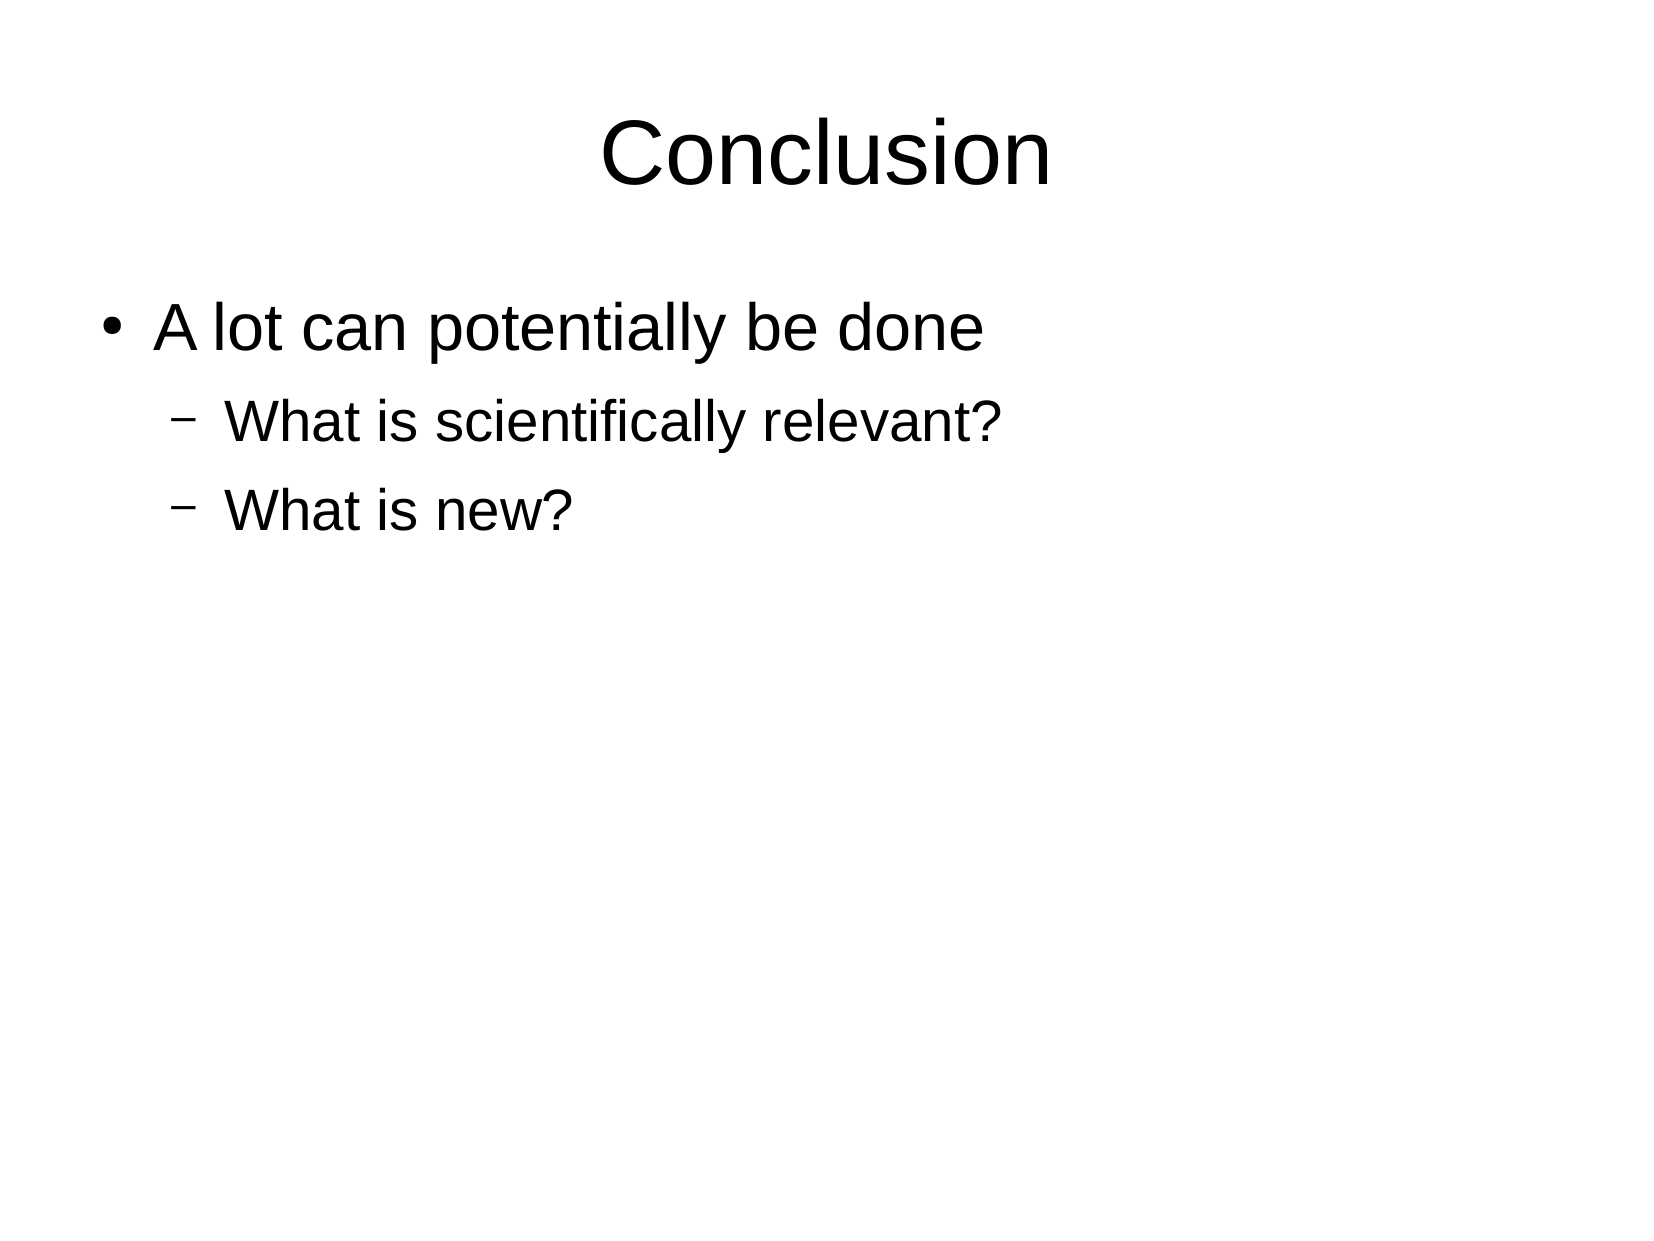

# Conclusion
A lot can potentially be done
What is scientifically relevant?
What is new?